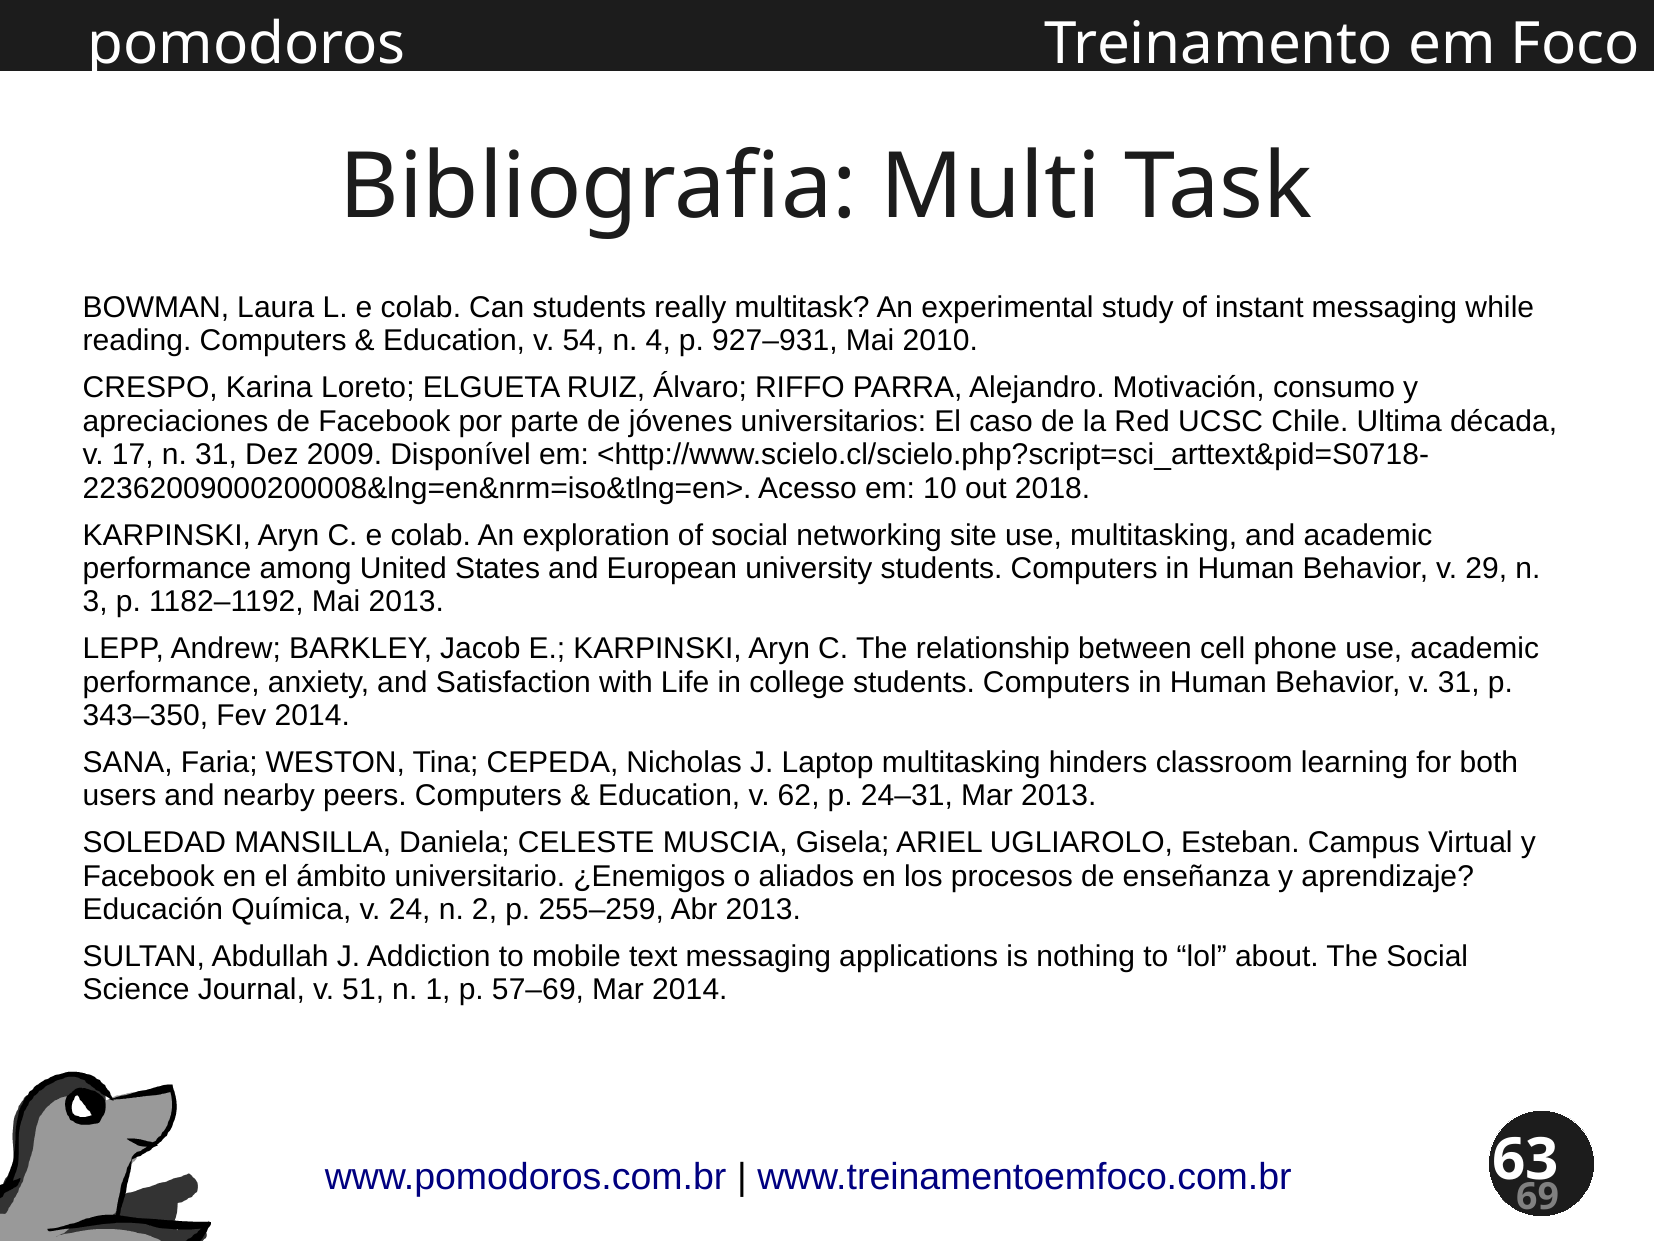

# Bibliografia: Multi Task
BOWMAN, Laura L. e colab. Can students really multitask? An experimental study of instant messaging while reading. Computers & Education, v. 54, n. 4, p. 927–931, Mai 2010.
CRESPO, Karina Loreto; ELGUETA RUIZ, Álvaro; RIFFO PARRA, Alejandro. Motivación, consumo y apreciaciones de Facebook por parte de jóvenes universitarios: El caso de la Red UCSC Chile. Ultima década, v. 17, n. 31, Dez 2009. Disponível em: <http://www.scielo.cl/scielo.php?script=sci_arttext&pid=S0718-22362009000200008&lng=en&nrm=iso&tlng=en>. Acesso em: 10 out 2018.
KARPINSKI, Aryn C. e colab. An exploration of social networking site use, multitasking, and academic performance among United States and European university students. Computers in Human Behavior, v. 29, n. 3, p. 1182–1192, Mai 2013.
LEPP, Andrew; BARKLEY, Jacob E.; KARPINSKI, Aryn C. The relationship between cell phone use, academic performance, anxiety, and Satisfaction with Life in college students. Computers in Human Behavior, v. 31, p. 343–350, Fev 2014.
SANA, Faria; WESTON, Tina; CEPEDA, Nicholas J. Laptop multitasking hinders classroom learning for both users and nearby peers. Computers & Education, v. 62, p. 24–31, Mar 2013.
SOLEDAD MANSILLA, Daniela; CELESTE MUSCIA, Gisela; ARIEL UGLIAROLO, Esteban. Campus Virtual y Facebook en el ámbito universitario. ¿Enemigos o aliados en los procesos de enseñanza y aprendizaje? Educación Química, v. 24, n. 2, p. 255–259, Abr 2013.
SULTAN, Abdullah J. Addiction to mobile text messaging applications is nothing to “lol” about. The Social Science Journal, v. 51, n. 1, p. 57–69, Mar 2014.